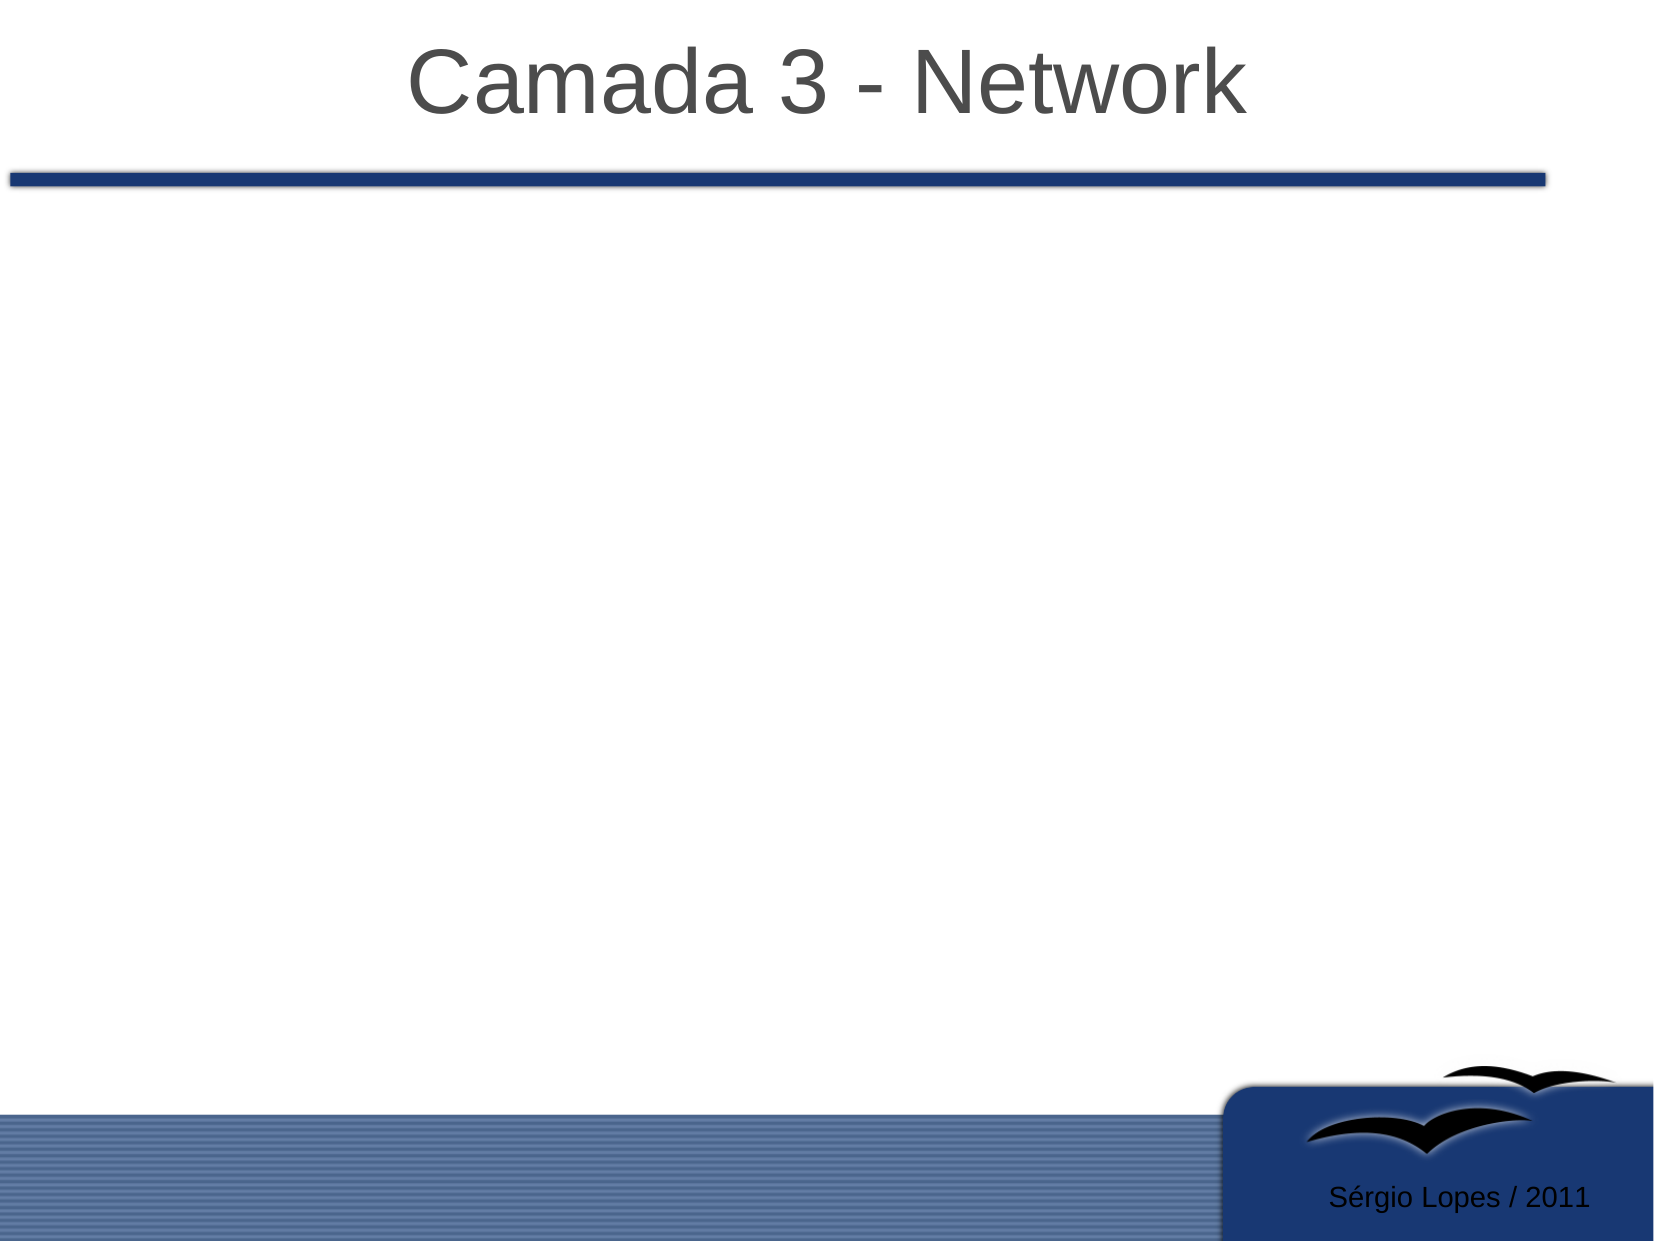

# Camada 3 - Network
Sérgio Lopes / 2011